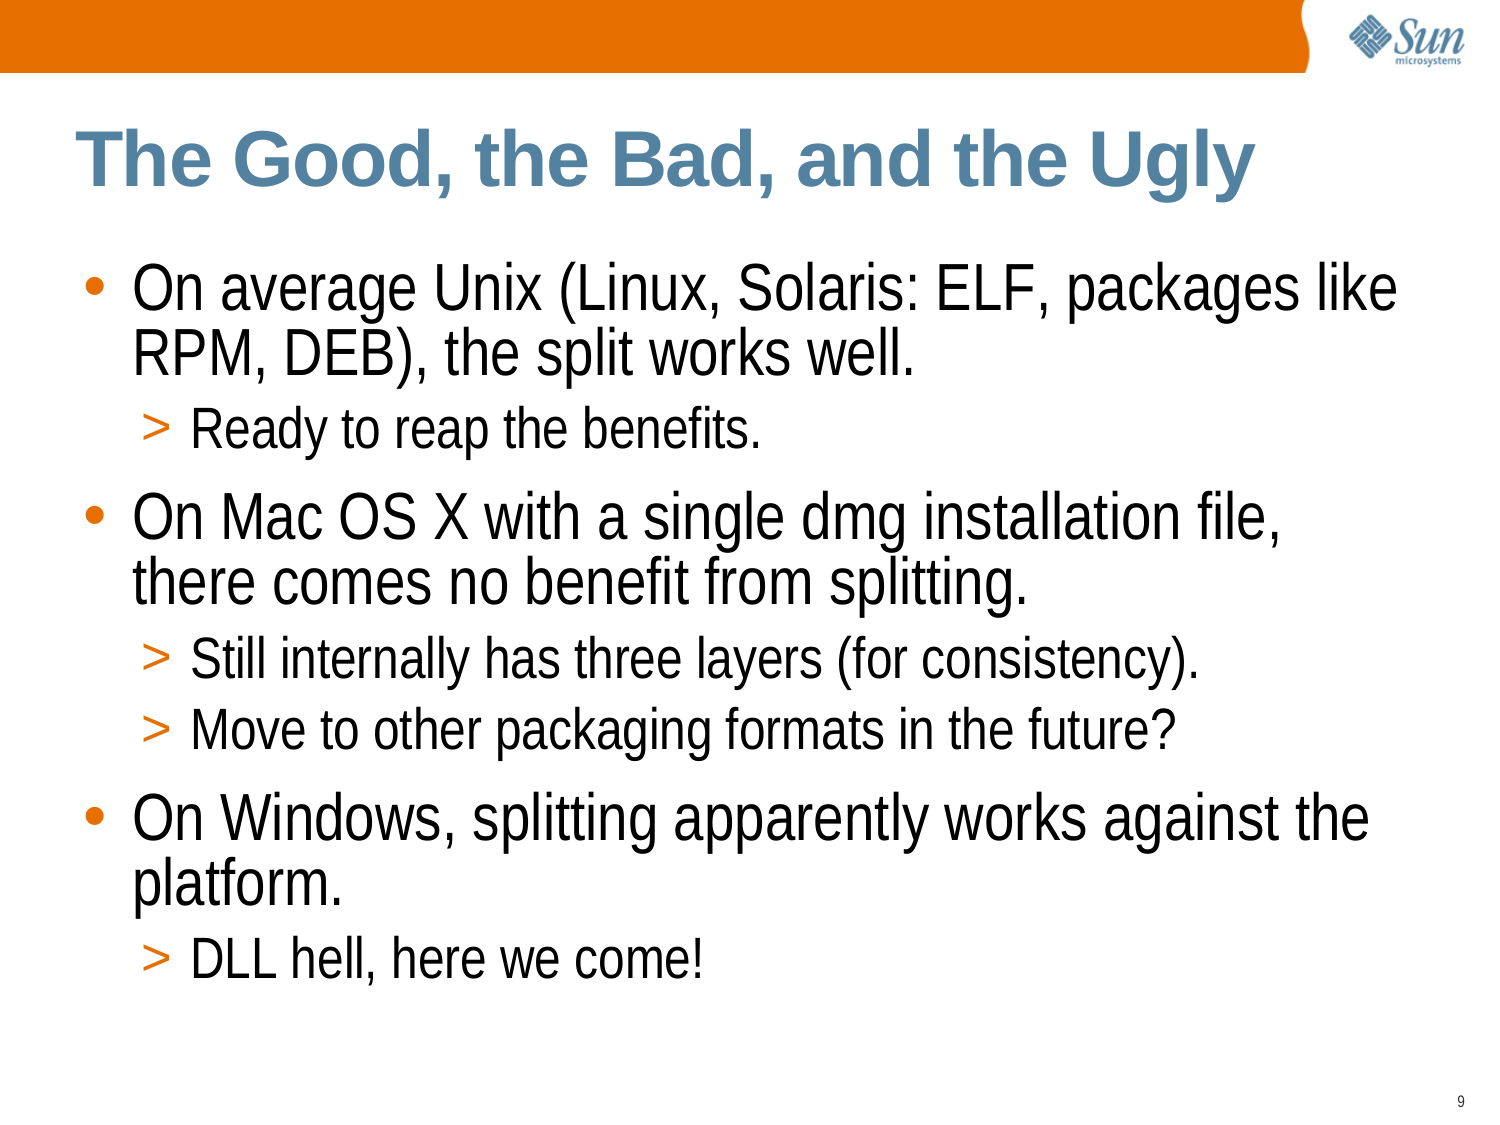

# The Good, the Bad, and the Ugly
On average Unix (Linux, Solaris: ELF, packages like RPM, DEB), the split works well.
Ready to reap the benefits.
On Mac OS X with a single dmg installation file, there comes no benefit from splitting.
Still internally has three layers (for consistency).
Move to other packaging formats in the future?
On Windows, splitting apparently works against the platform.
DLL hell, here we come!